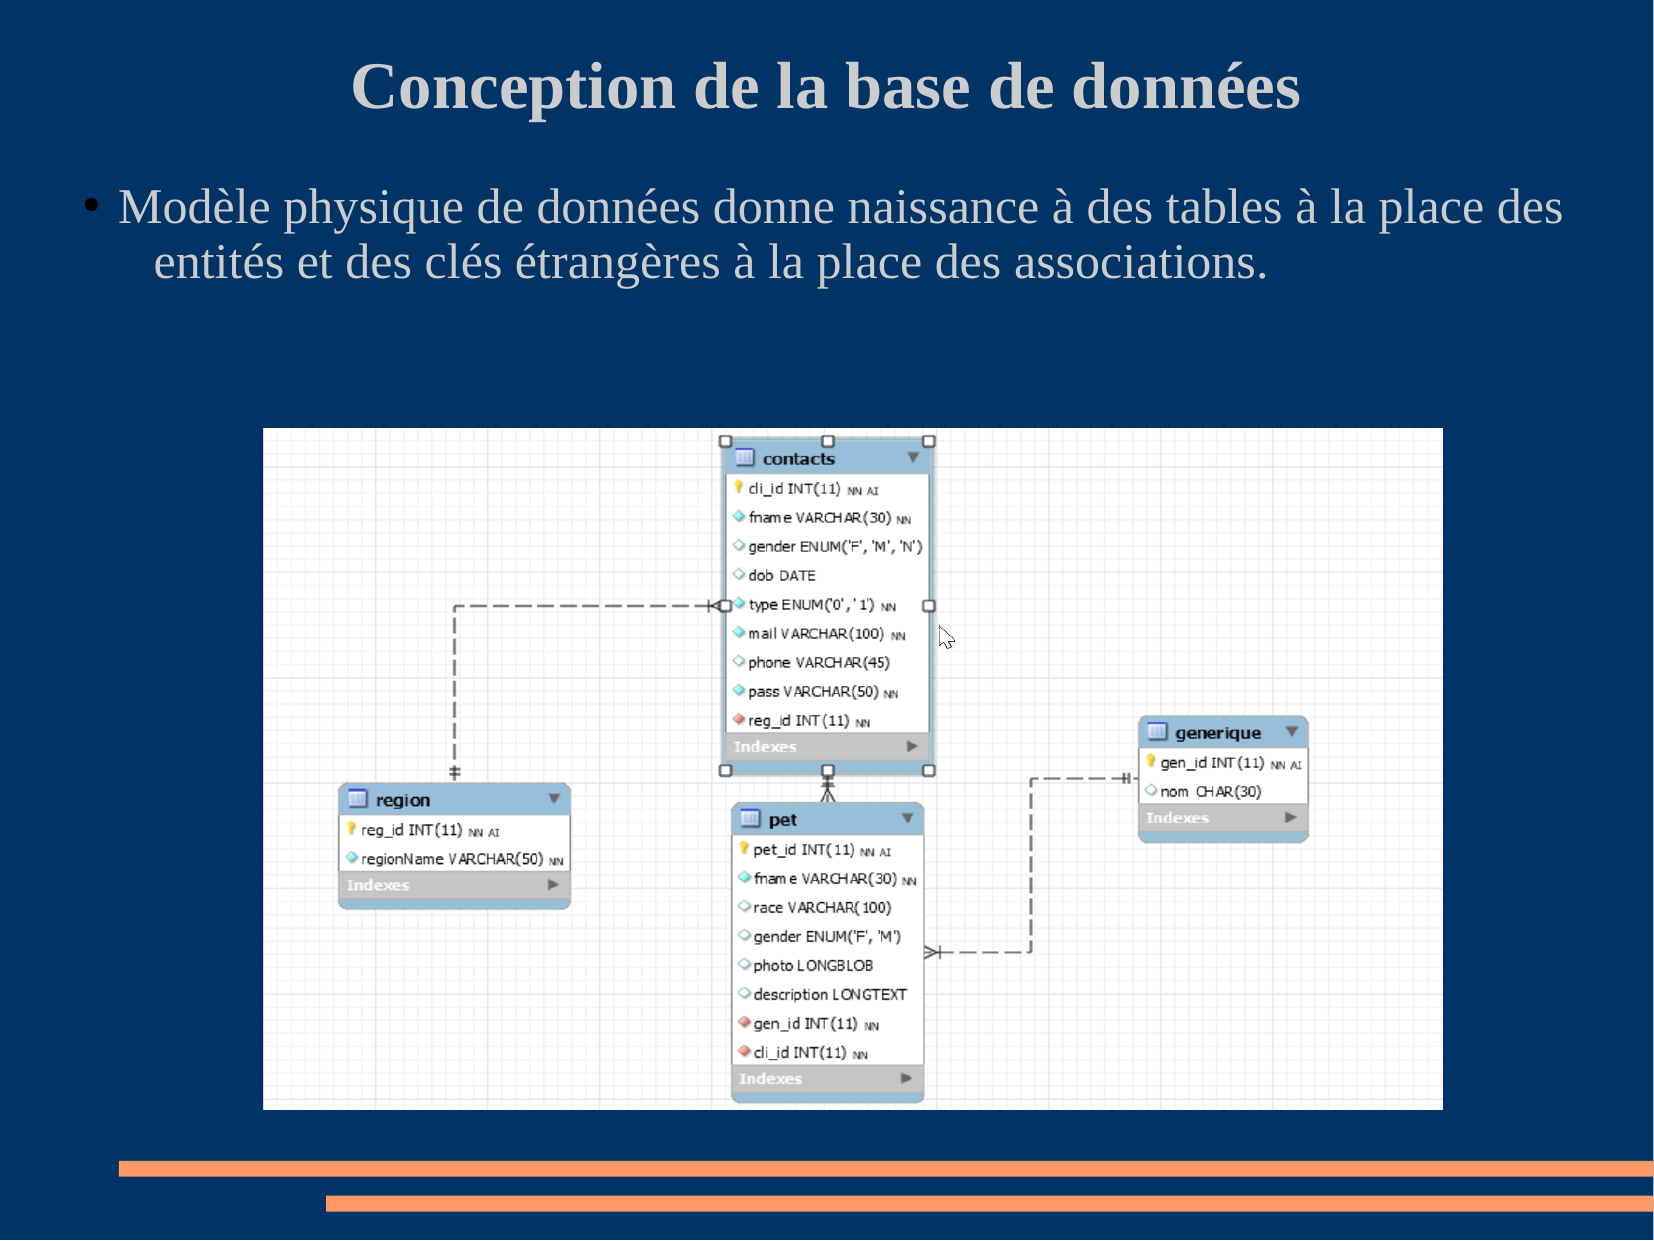

# Conception de la base de données
Modèle physique de données donne naissance à des tables à la place des entités et des clés étrangères à la place des associations.